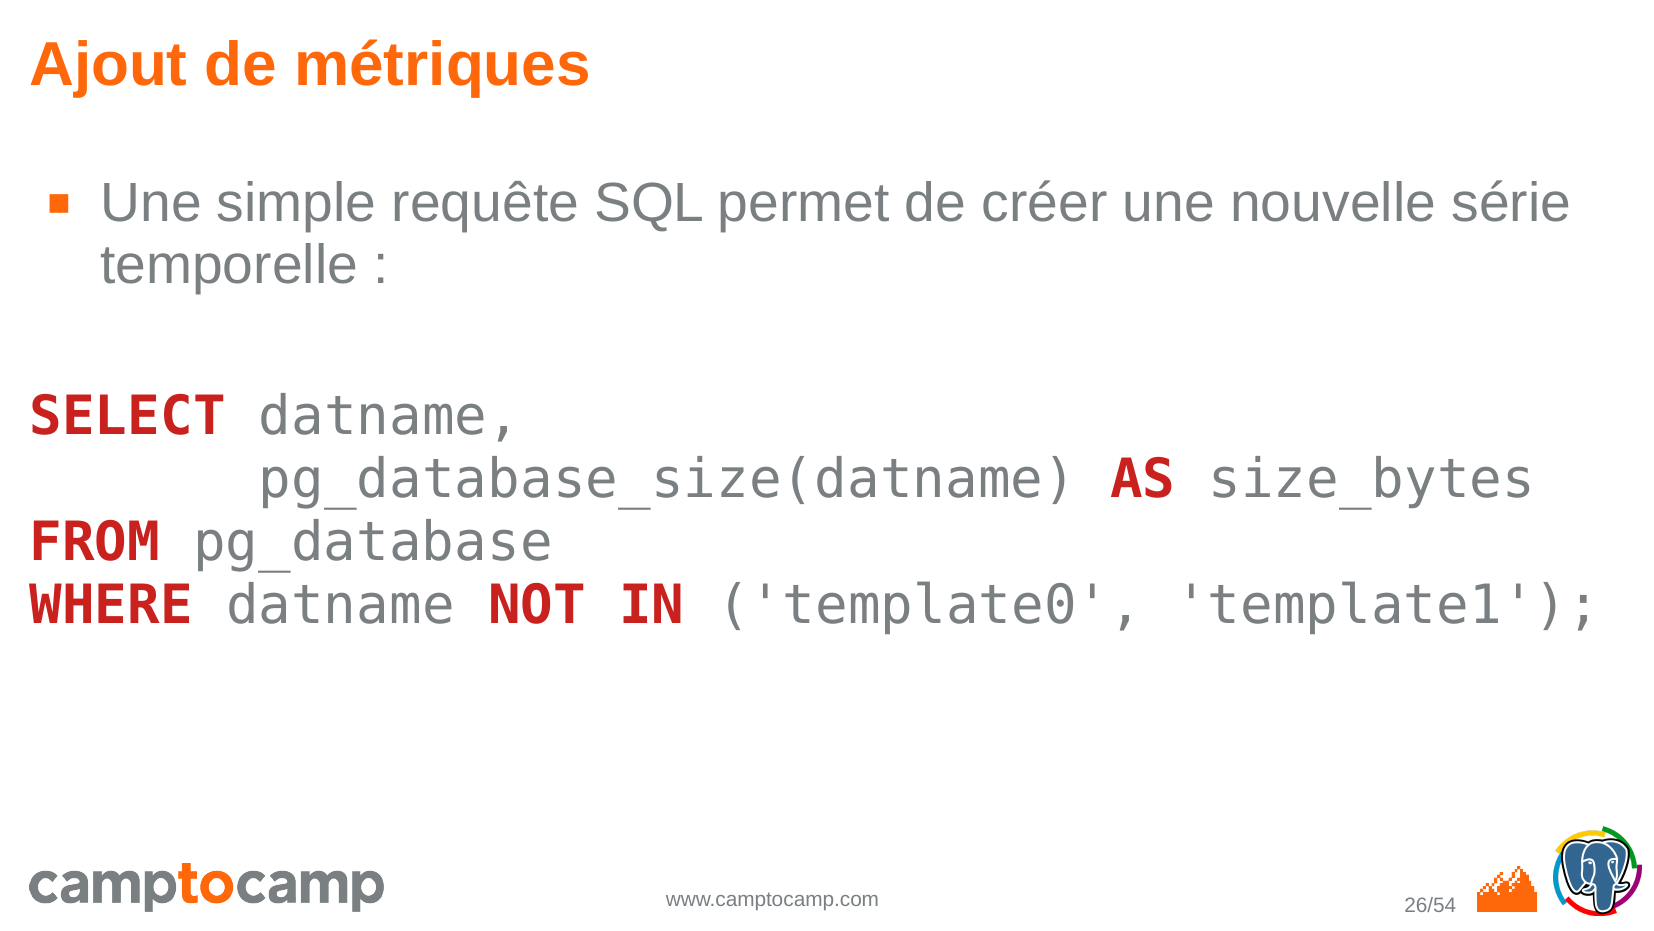

# Ajout de métriques
Une simple requête SQL permet de créer une nouvelle série temporelle :
SELECT datname,
 pg_database_size(datname) AS size_bytes
FROM pg_database
WHERE datname NOT IN ('template0', 'template1');